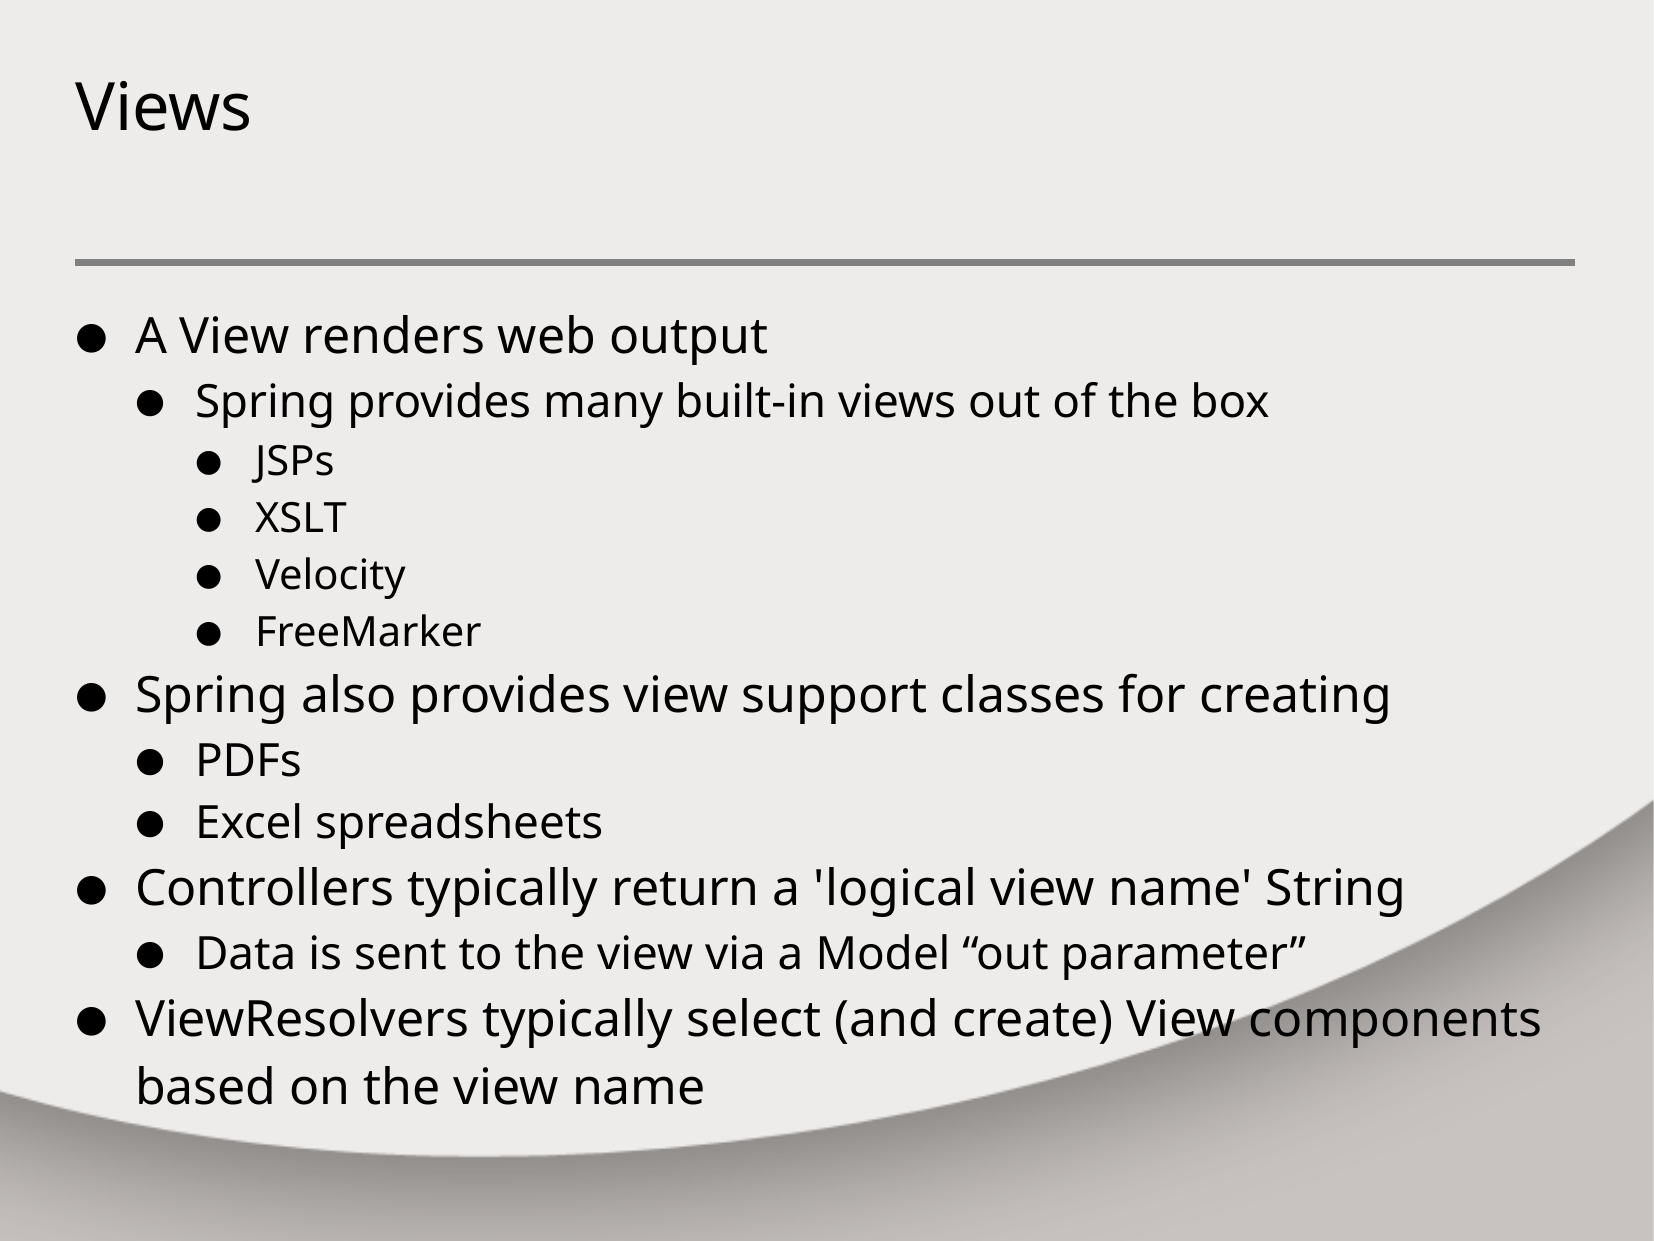

# Views
A View renders web output
Spring provides many built-in views out of the box
JSPs
XSLT
Velocity
FreeMarker
Spring also provides view support classes for creating
PDFs
Excel spreadsheets
Controllers typically return a 'logical view name' String
Data is sent to the view via a Model “out parameter”
ViewResolvers typically select (and create) View components based on the view name